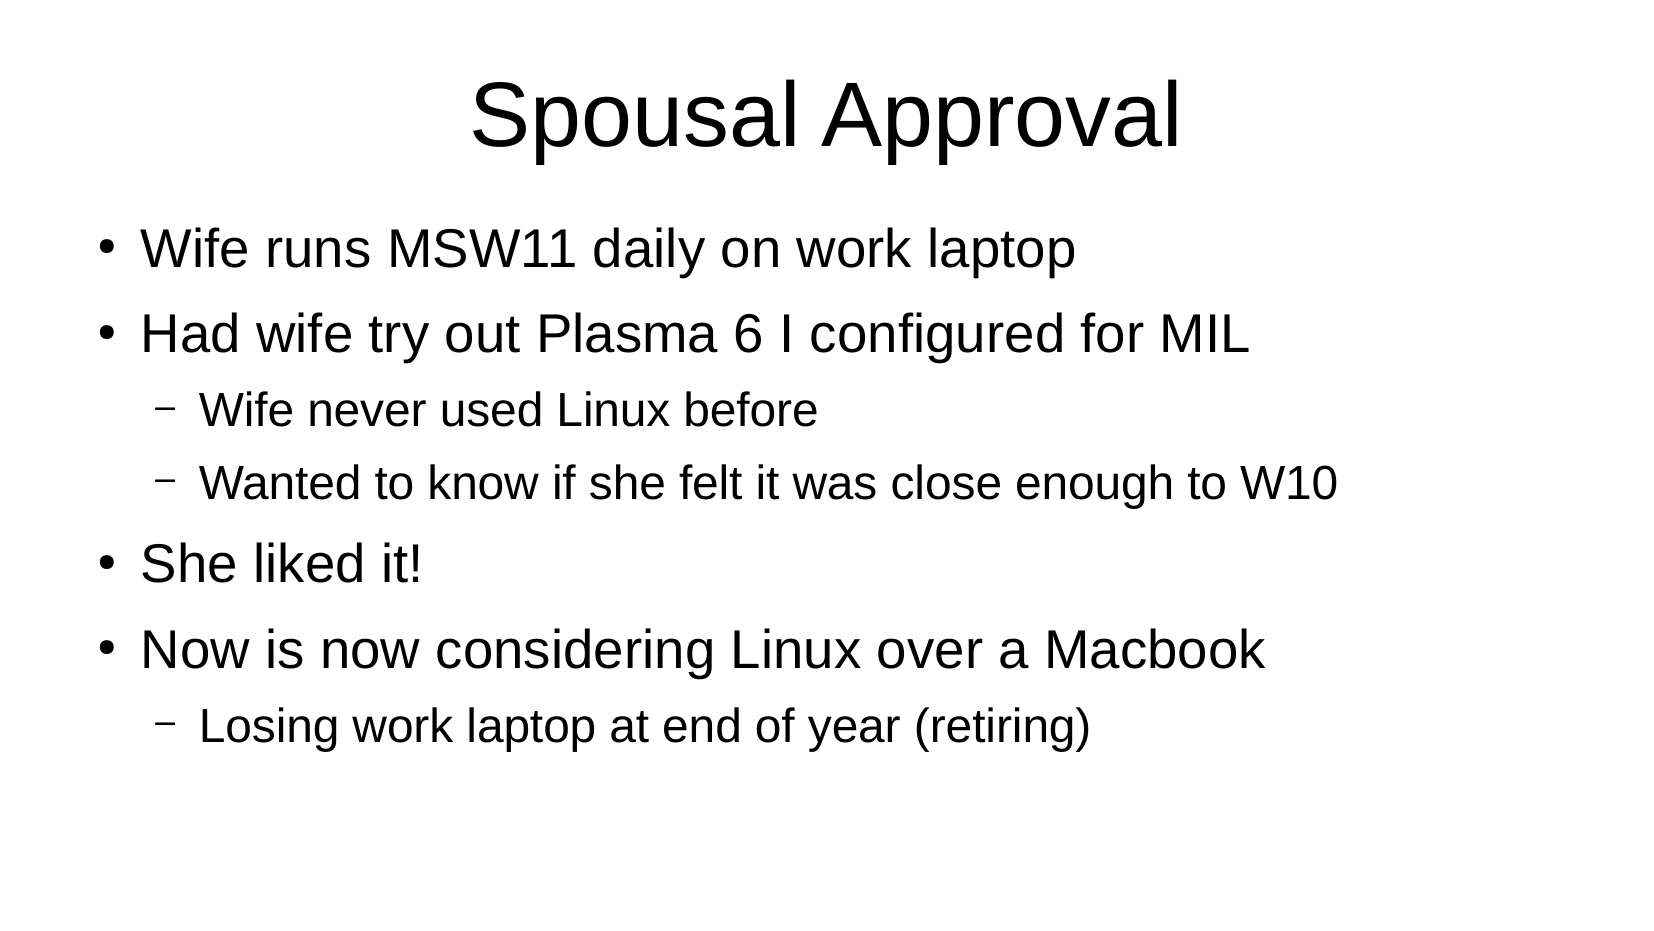

# Spousal Approval
Wife runs MSW11 daily on work laptop
Had wife try out Plasma 6 I configured for MIL
Wife never used Linux before
Wanted to know if she felt it was close enough to W10
She liked it!
Now is now considering Linux over a Macbook
Losing work laptop at end of year (retiring)